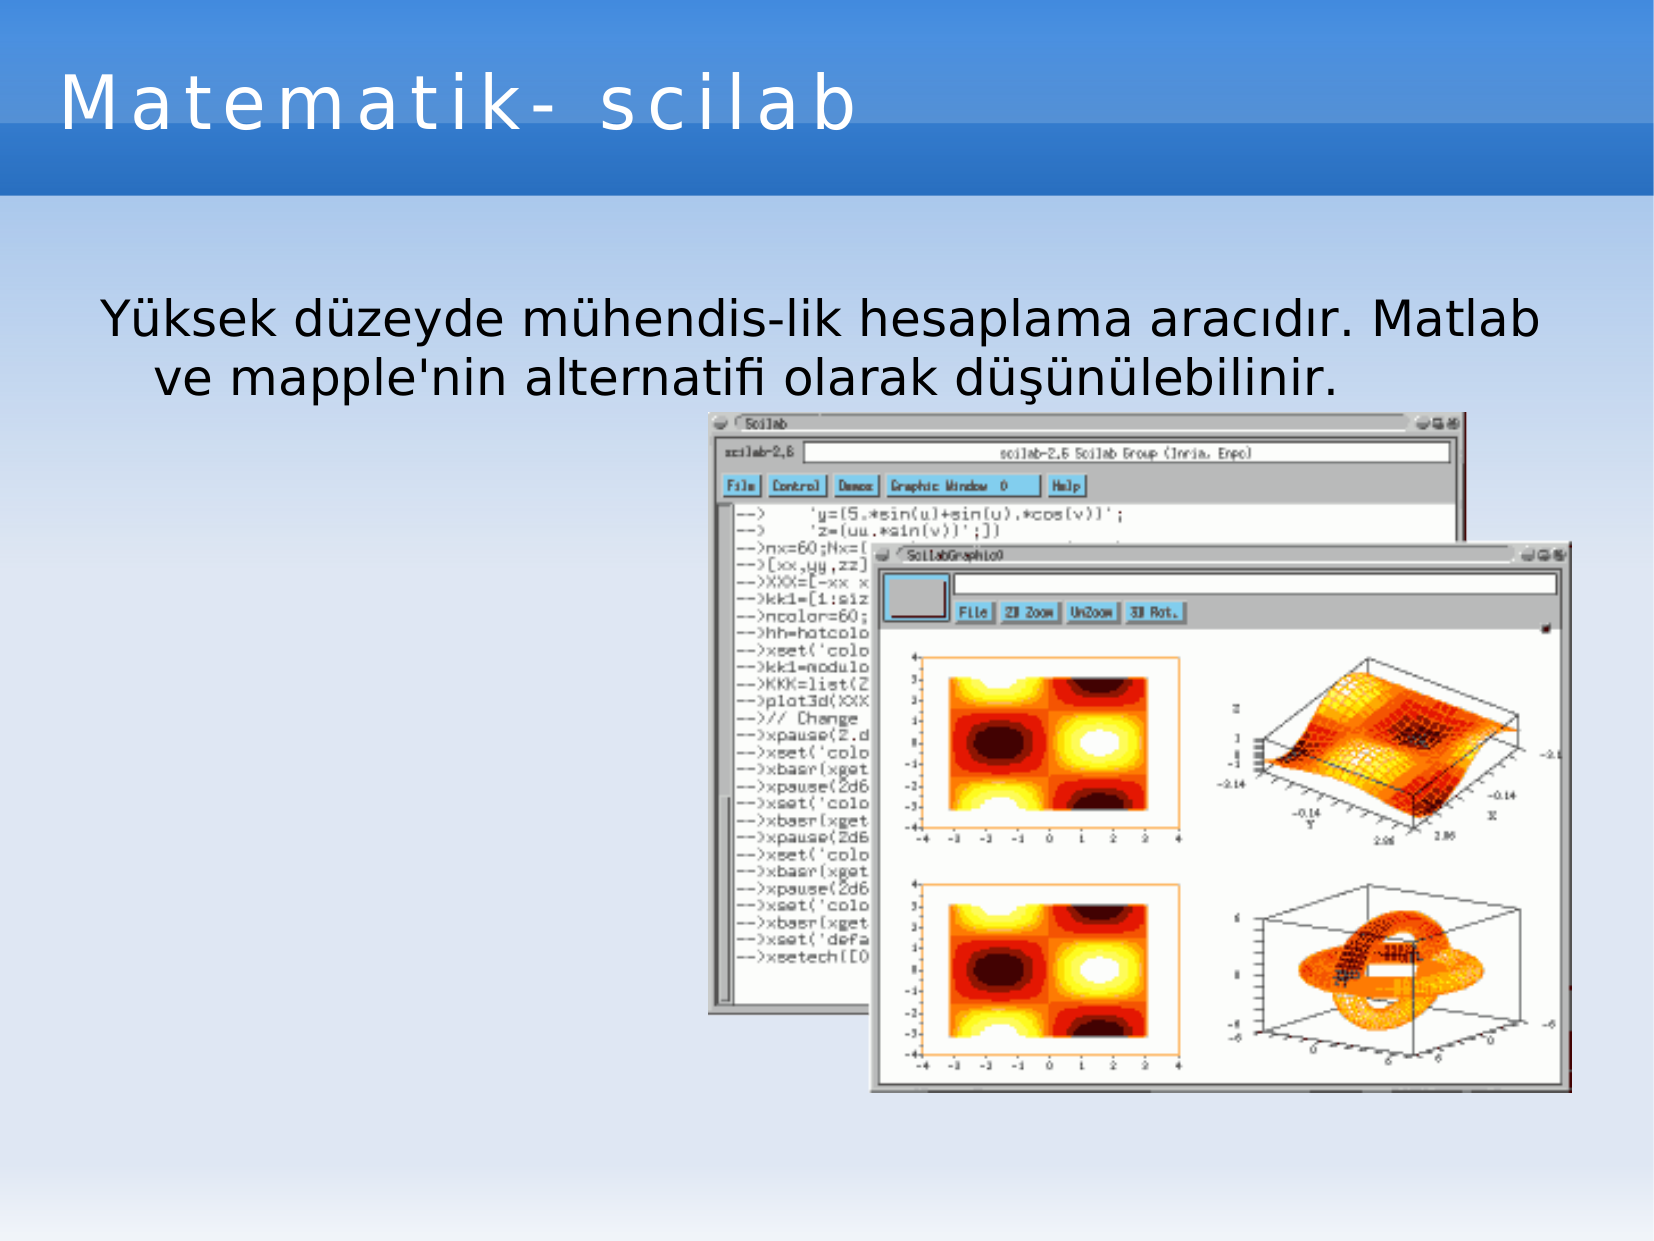

# Matematik- scilab
Yüksek düzeyde mühendis-lik hesaplama aracıdır. Matlab ve mapple'nin alternatifi olarak düşünülebilinir.